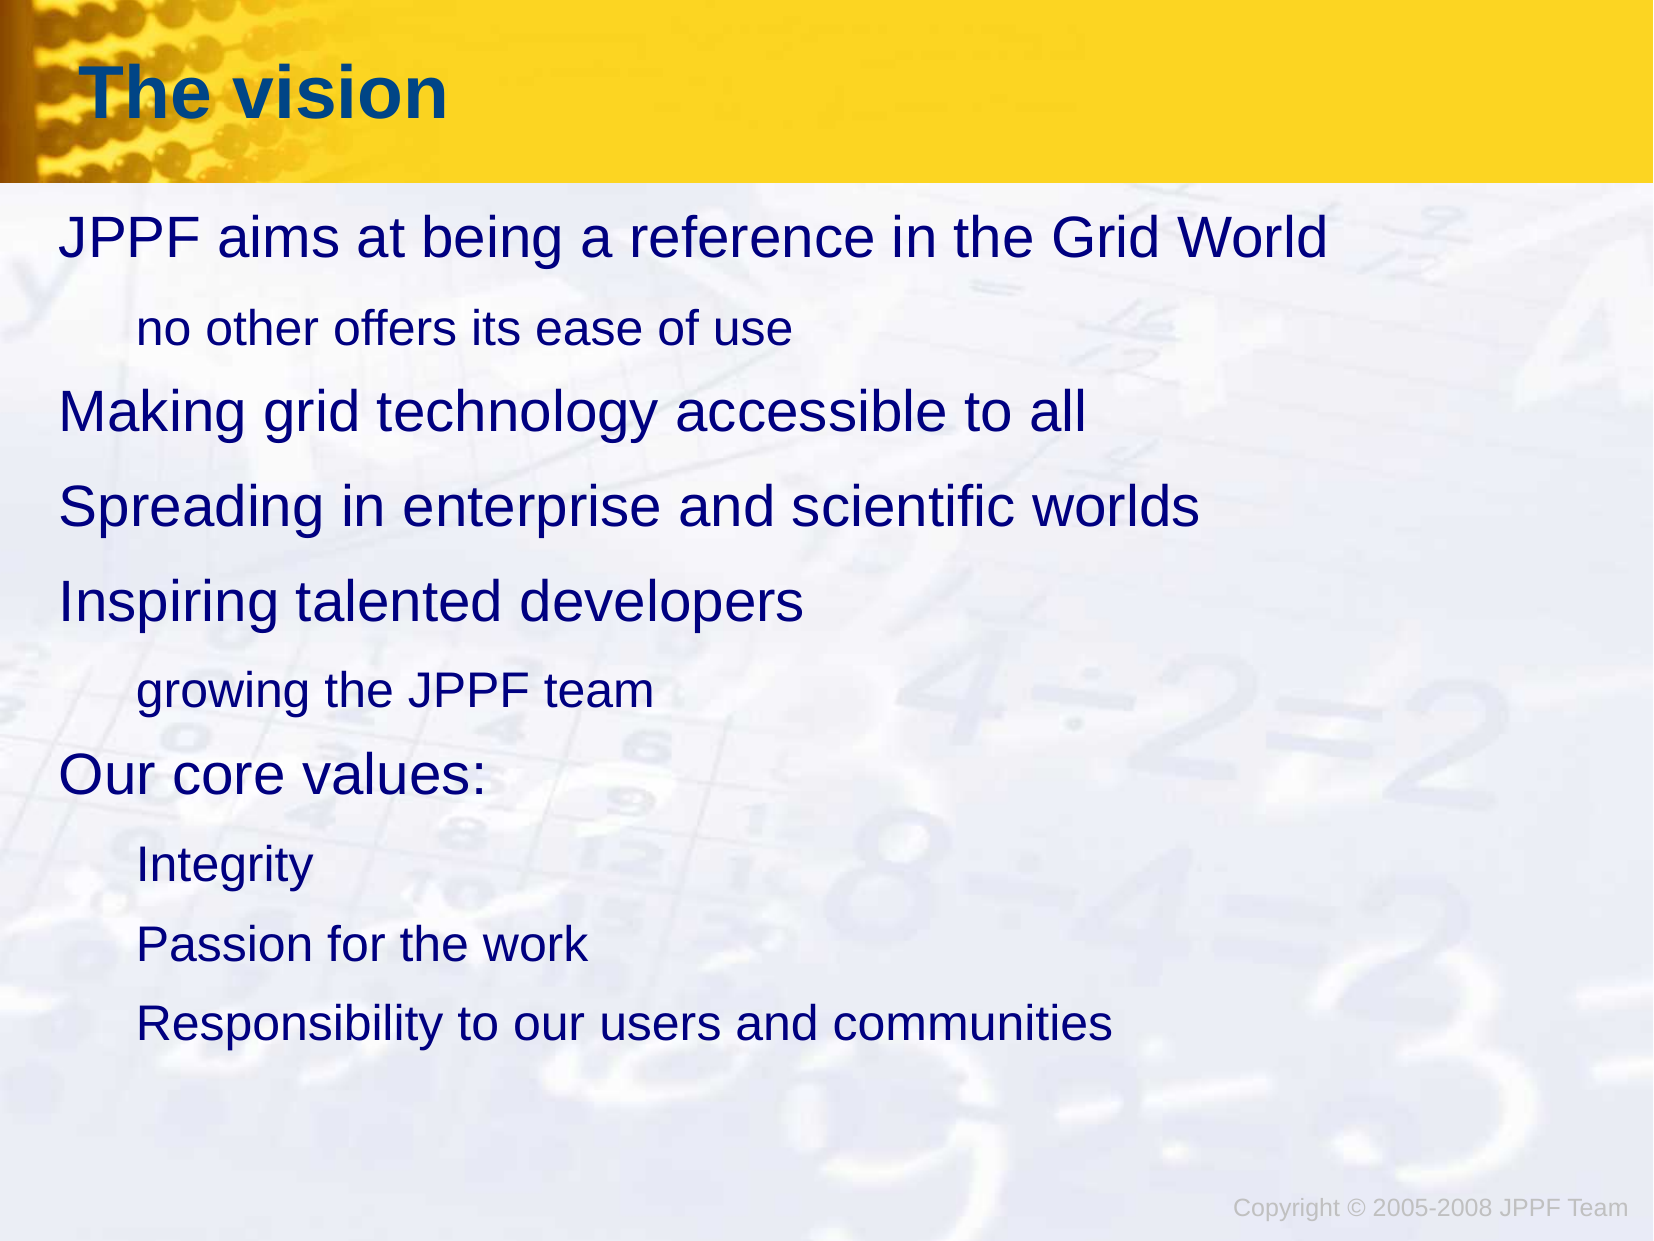

# The vision
JPPF aims at being a reference in the Grid World
no other offers its ease of use
Making grid technology accessible to all
Spreading in enterprise and scientific worlds
Inspiring talented developers
growing the JPPF team
Our core values:
Integrity
Passion for the work
Responsibility to our users and communities